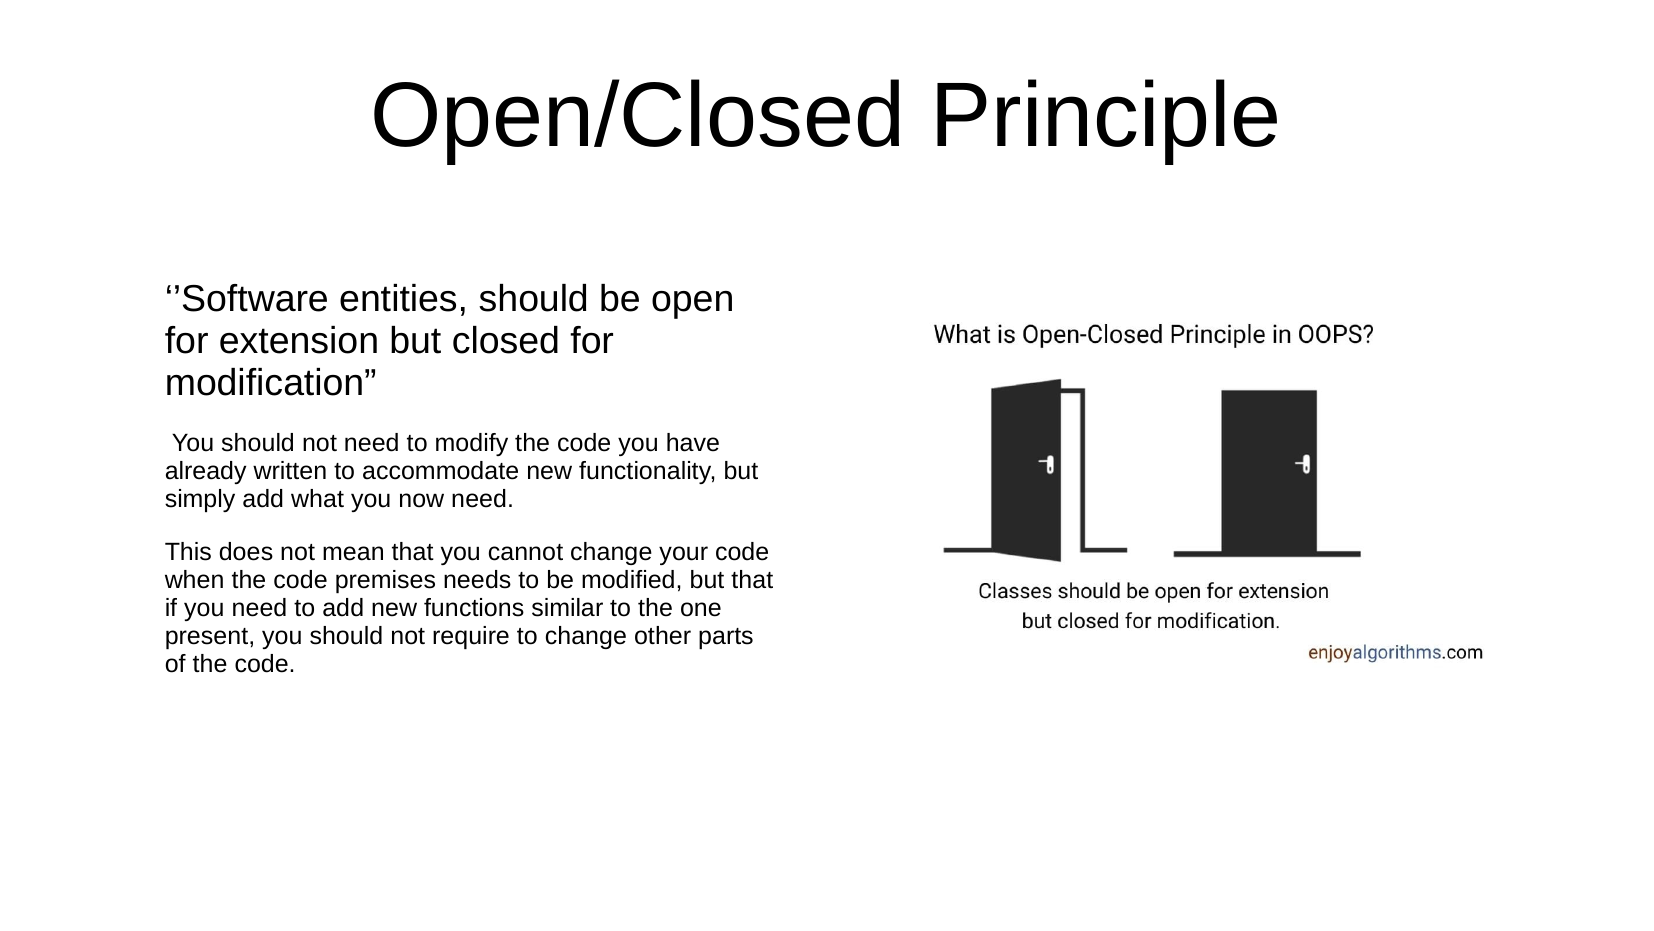

# Open/Closed Principle
‘’Software entities, should be open for extension but closed for modification”
 You should not need to modify the code you have already written to accommodate new functionality, but simply add what you now need.
This does not mean that you cannot change your code when the code premises needs to be modified, but that if you need to add new functions similar to the one present, you should not require to change other parts of the code.